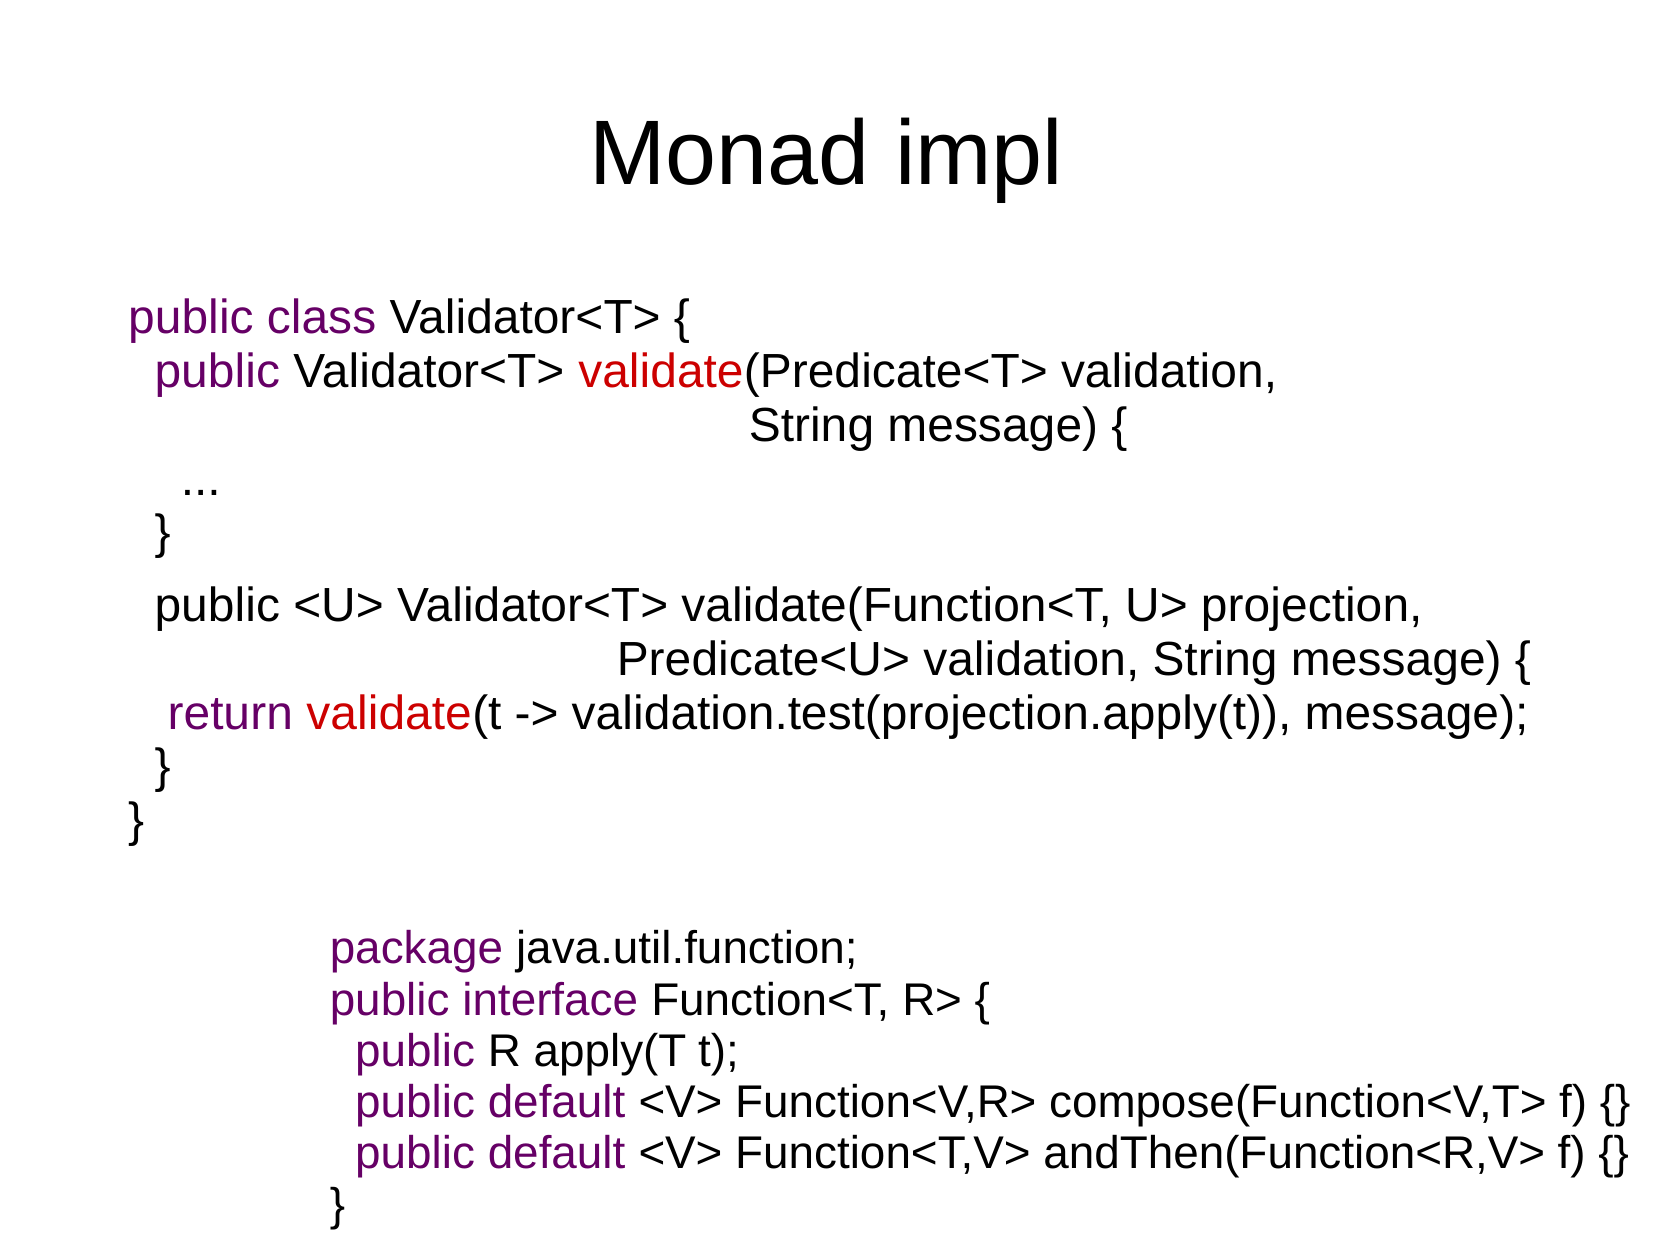

# Monad impl
public class Validator<T> {
 public Validator<T> validate(Predicate<T> validation,
 String message) {
 ...
 }
 public <U> Validator<T> validate(Function<T, U> projection,
 Predicate<U> validation, String message) {
 return validate(t -> validation.test(projection.apply(t)), message);
 }
}
package java.util.function;
public interface Function<T, R> {
 public R apply(T t);
 public default <V> Function<V,R> compose(Function<V,T> f) {}
 public default <V> Function<T,V> andThen(Function<R,V> f) {}
}